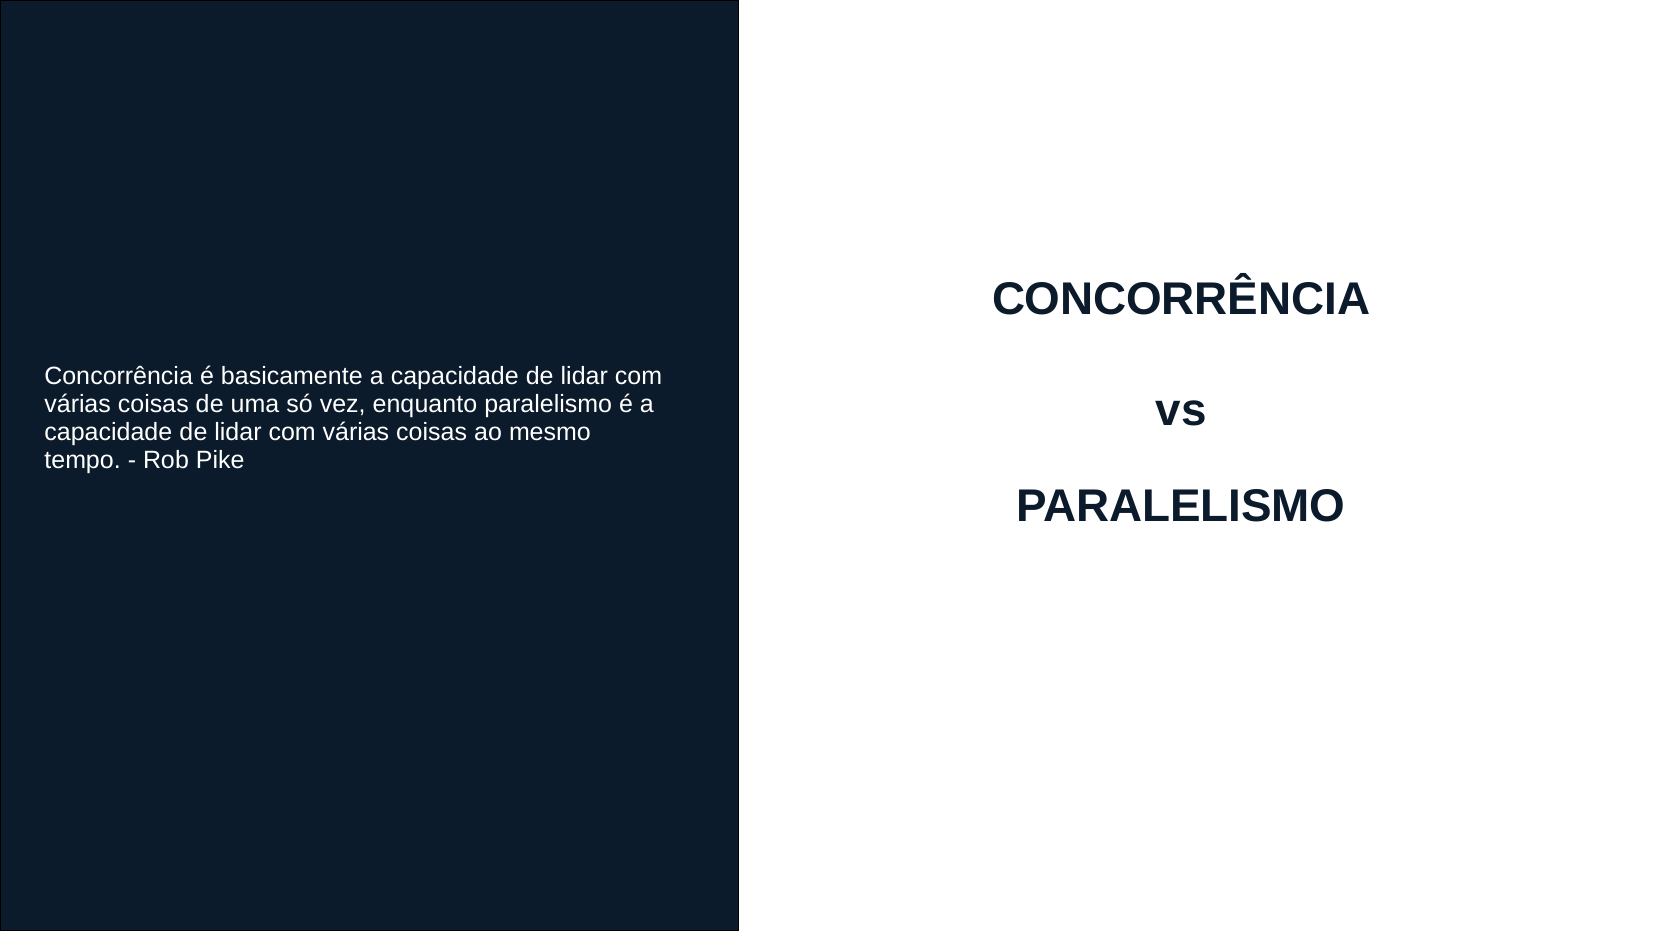

CONCORRÊNCIA
Concorrência é basicamente a capacidade de lidar com várias coisas de uma só vez, enquanto paralelismo é a capacidade de lidar com várias coisas ao mesmo tempo. - Rob Pike
vs
PARALELISMO